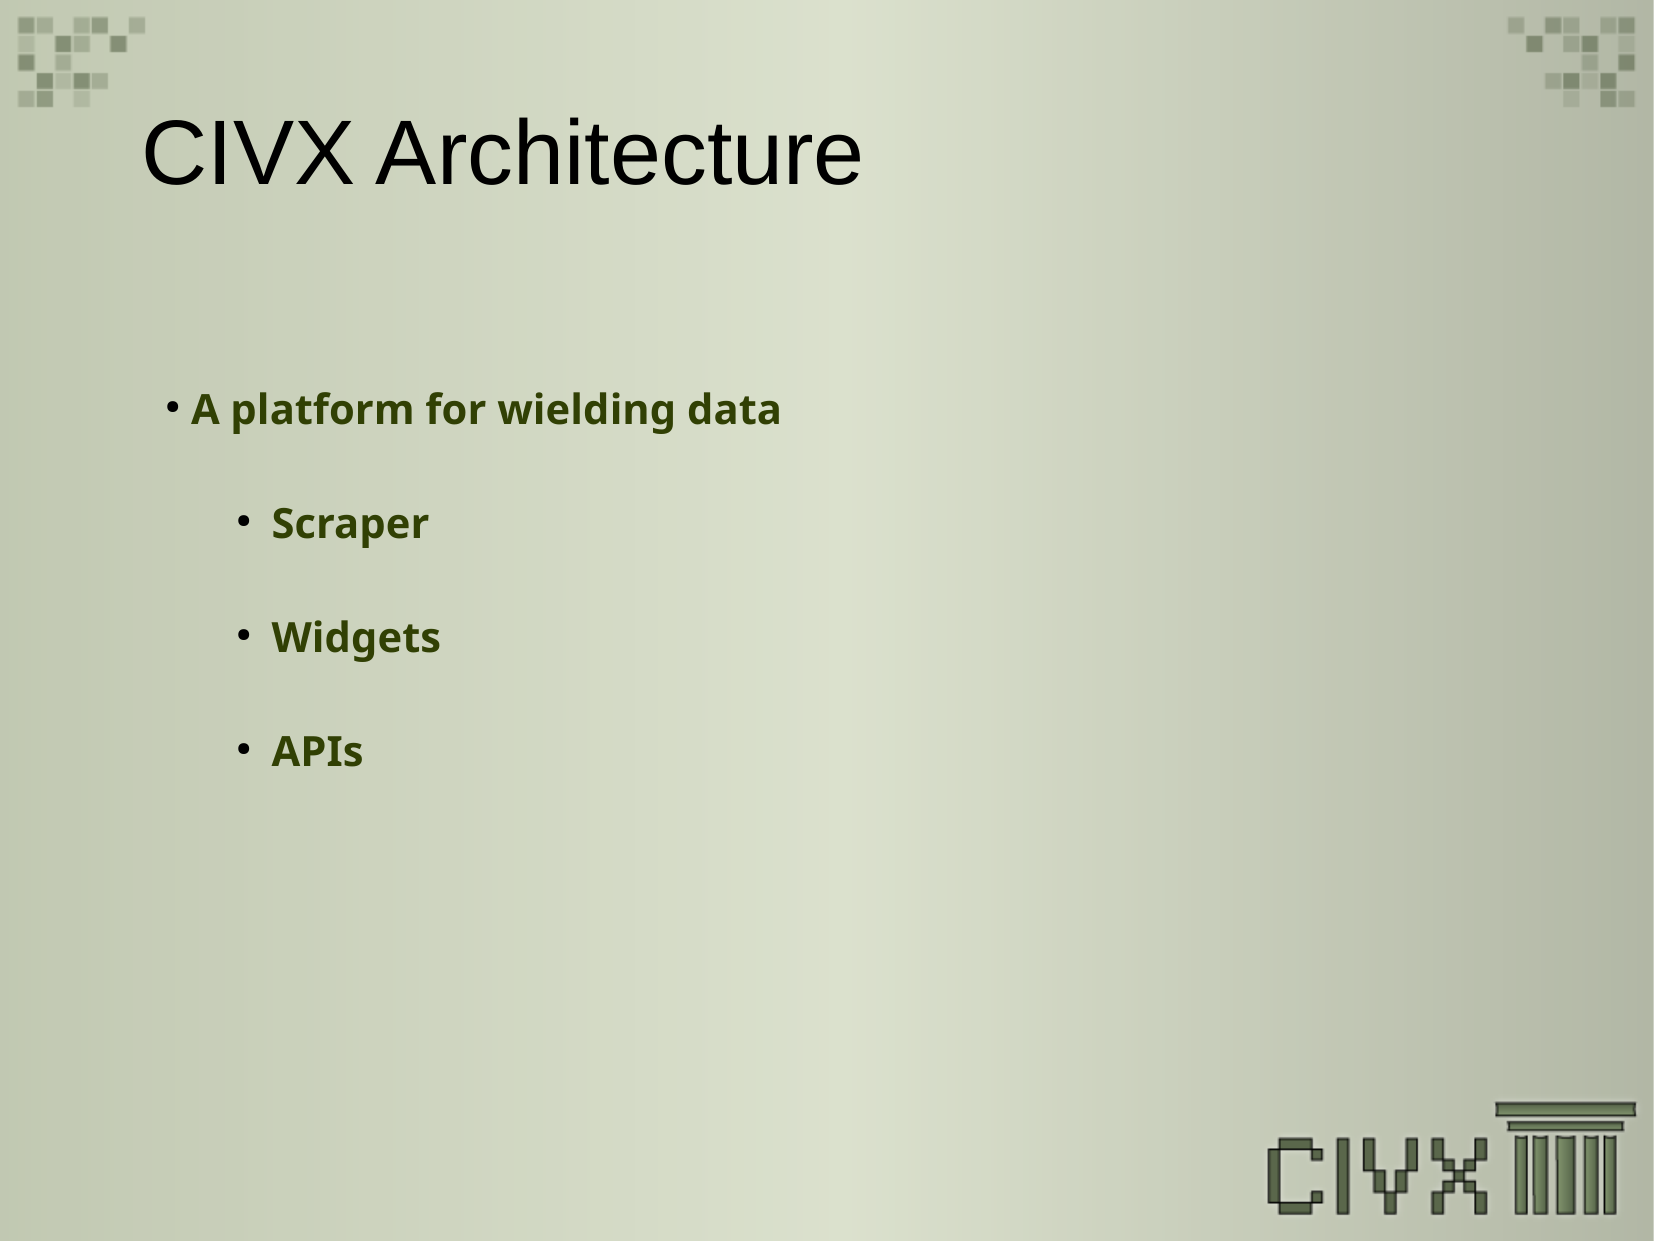

# CIVX Architecture
 A platform for wielding data
Scraper
Widgets
APIs